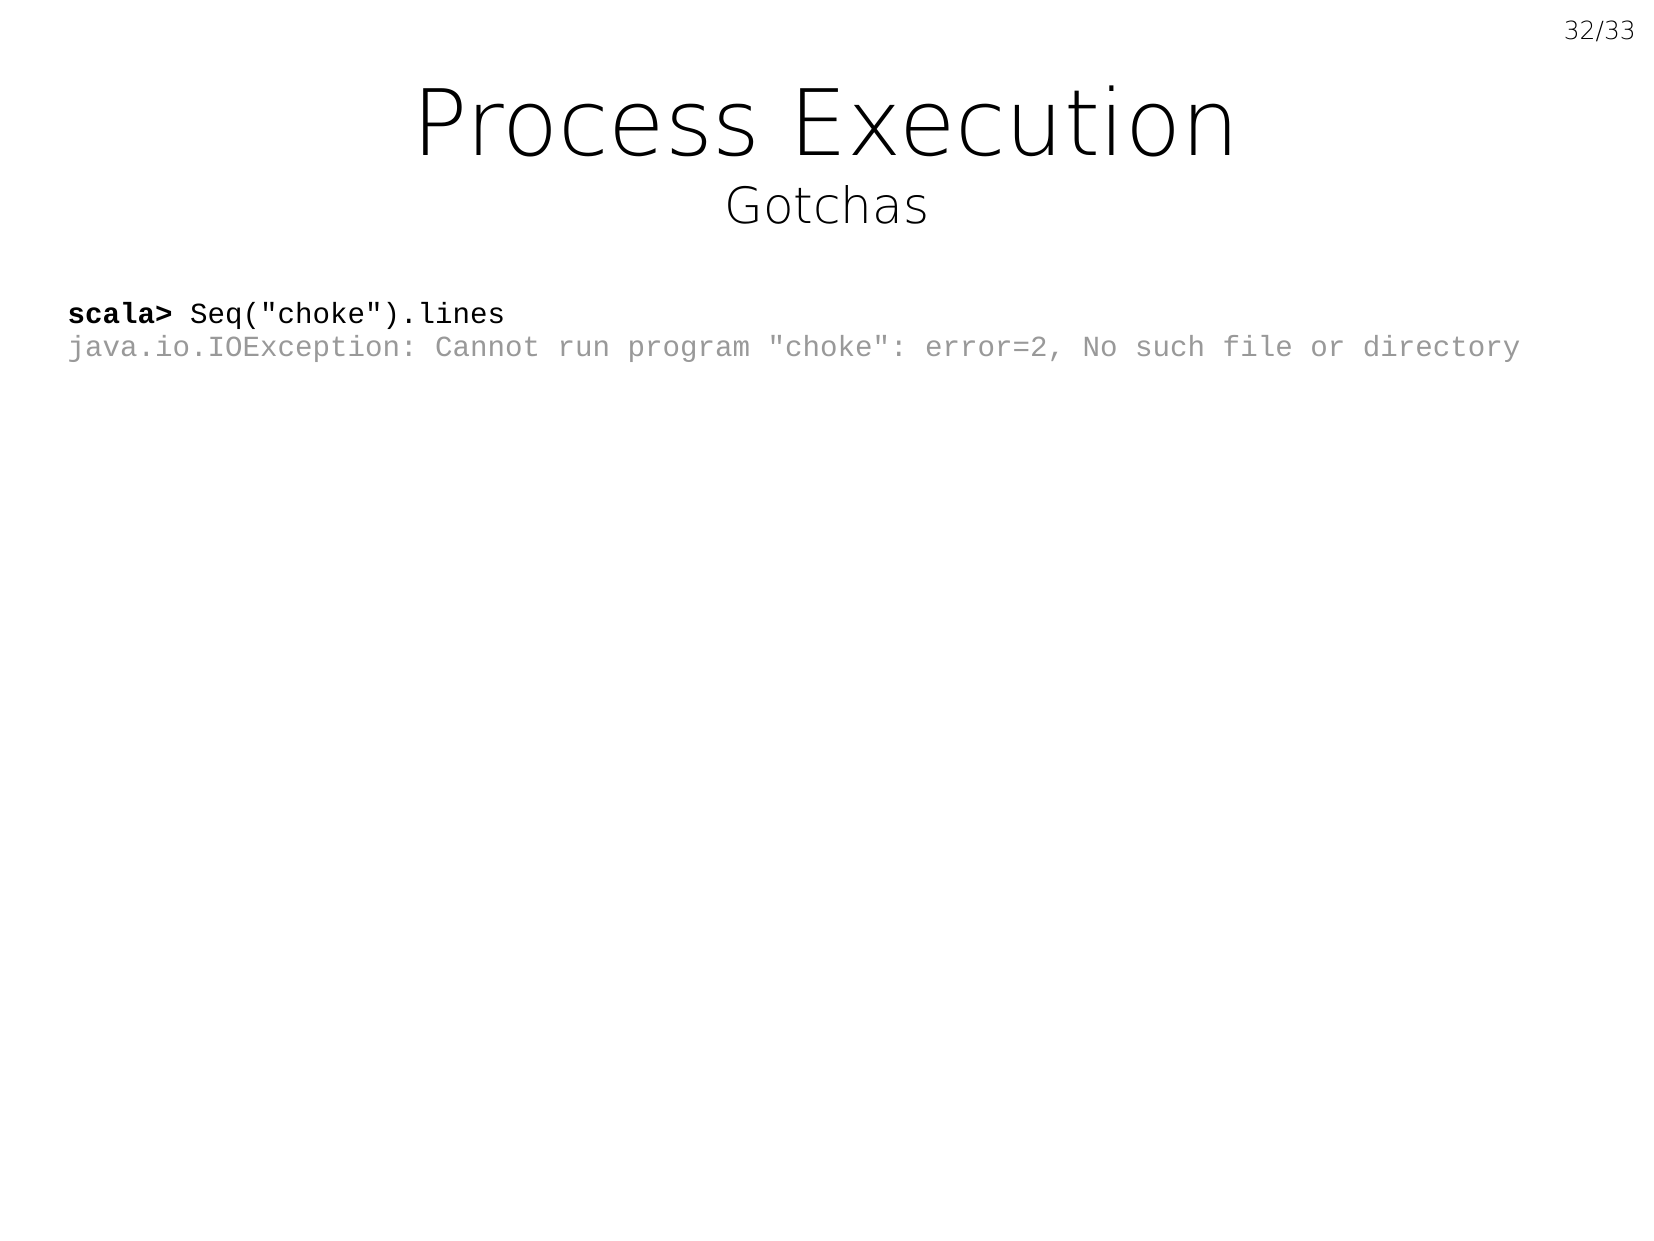

# Process Execution Gotchas
scala> Seq("choke").lines
java.io.IOException: Cannot run program "choke": error=2, No such file or directory